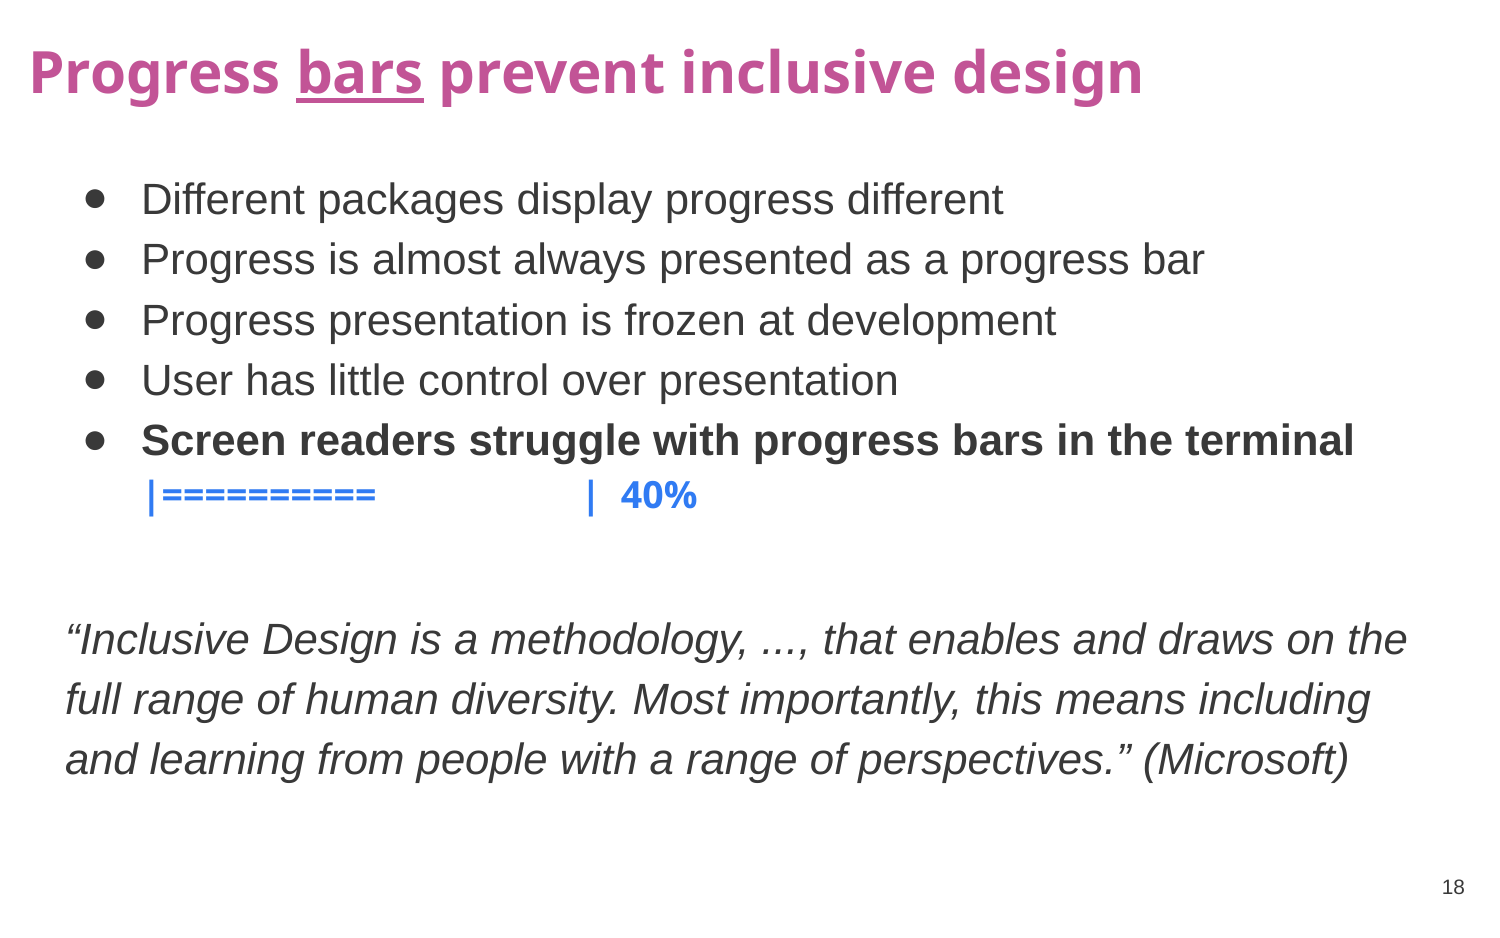

# Progress bars prevent inclusive design
Different packages display progress different
Progress is almost always presented as a progress bar
Progress presentation is frozen at development
User has little control over presentation
Screen readers struggle with progress bars in the terminal
|========== | 40%
“Inclusive Design is a methodology, ..., that enables and draws on the full range of human diversity. Most importantly, this means including and learning from people with a range of perspectives.” (Microsoft)